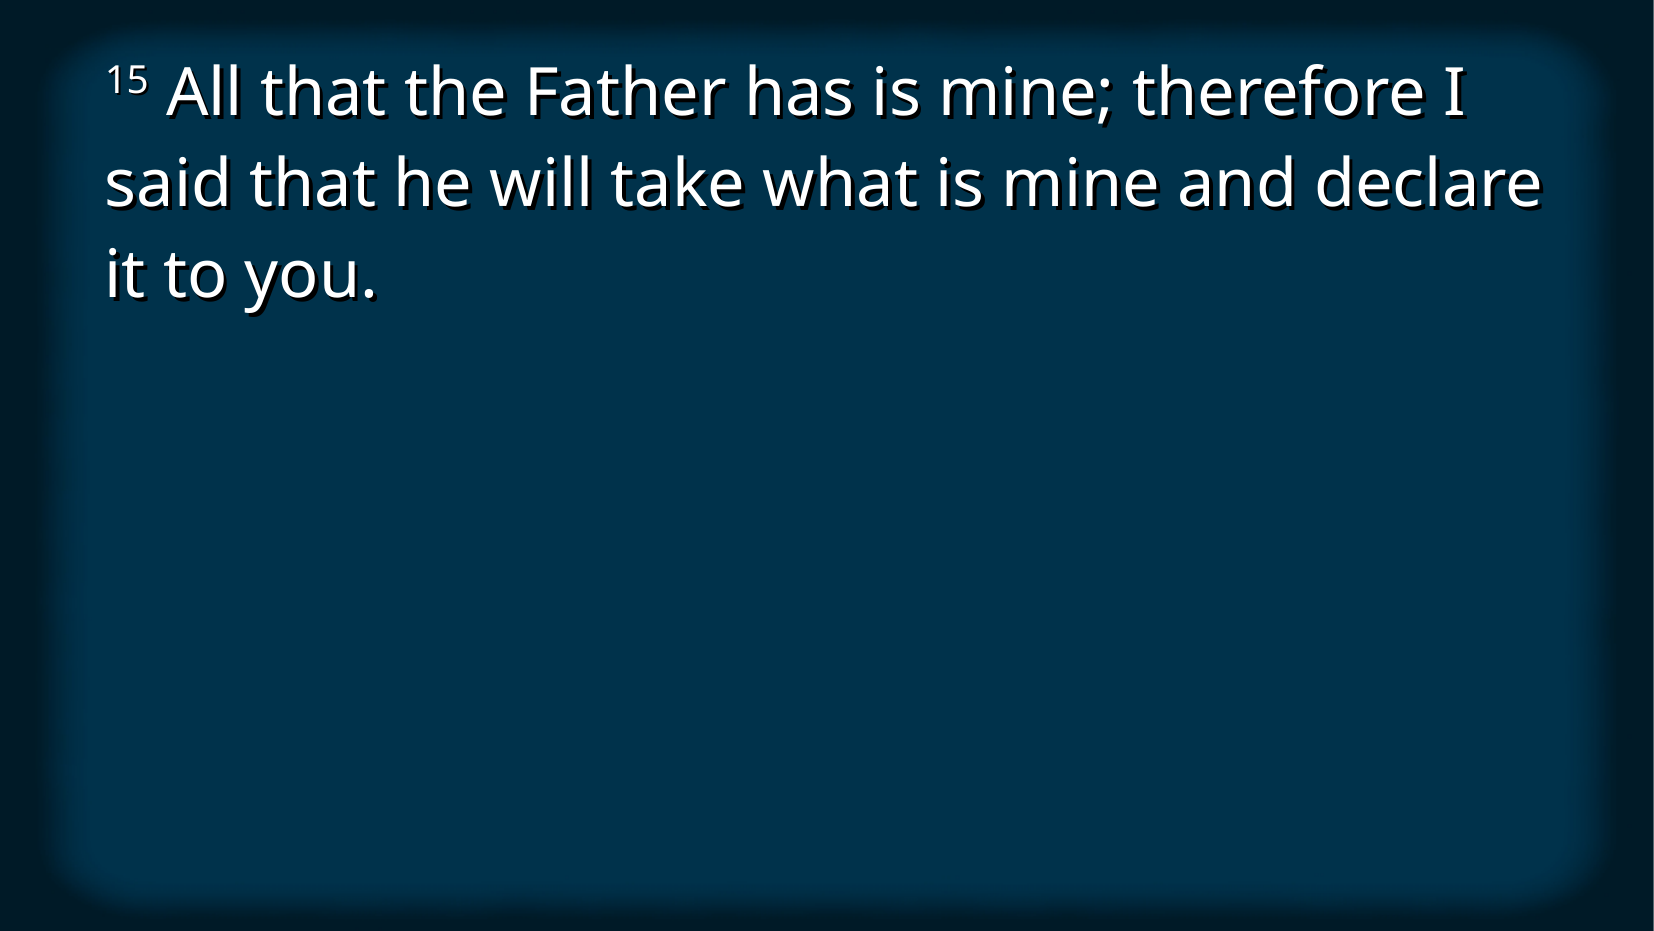

15 All that the Father has is mine; therefore I said that he will take what is mine and declare it to you.